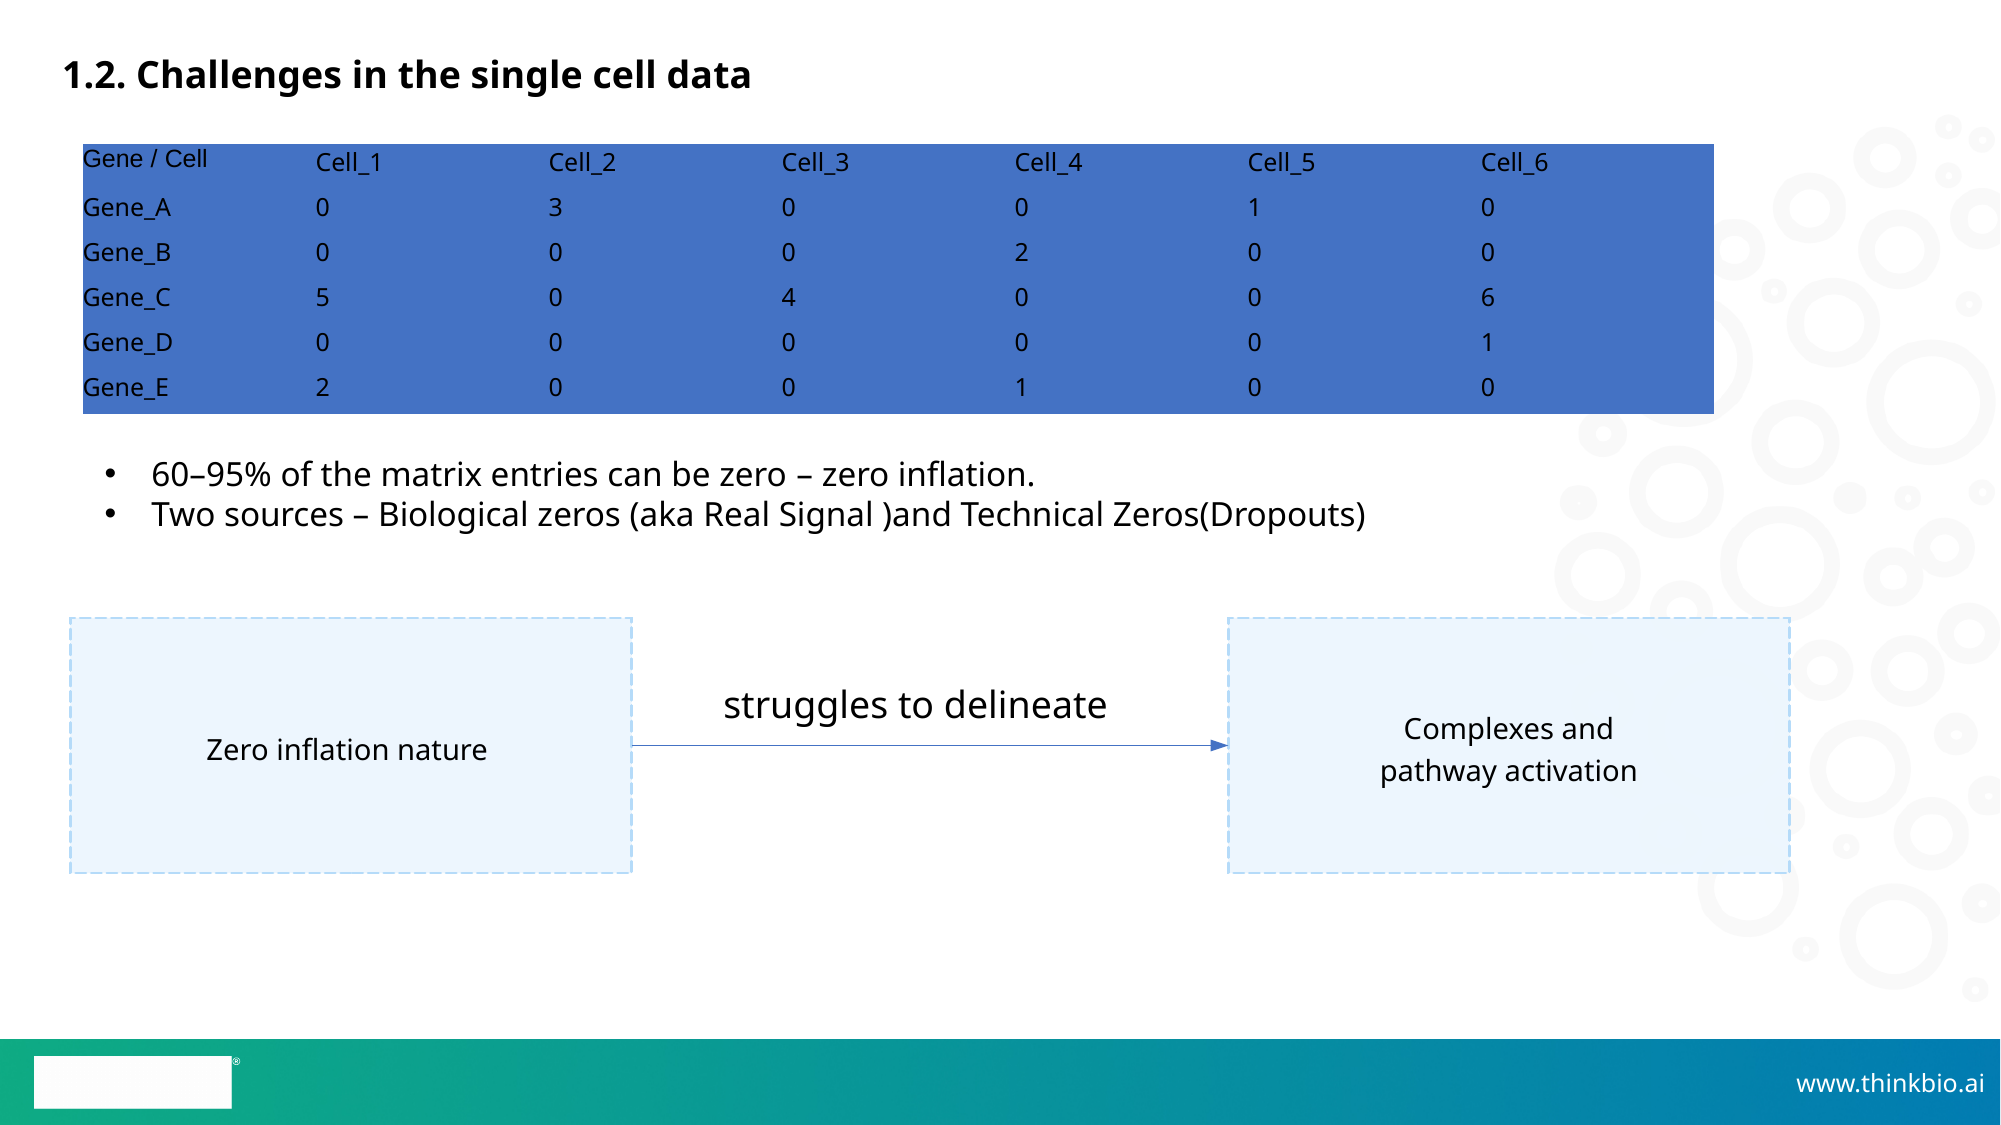

1.2. Challenges in the single cell data​
| Gene / Cell | Cell\_1 | Cell\_2 | Cell\_3 | Cell\_4 | Cell\_5 | Cell\_6 |
| --- | --- | --- | --- | --- | --- | --- |
| Gene\_A | 0 | 3 | 0 | 0 | 1 | 0 |
| Gene\_B | 0 | 0 | 0 | 2 | 0 | 0 |
| Gene\_C | 5 | 0 | 4 | 0 | 0 | 6 |
| Gene\_D | 0 | 0 | 0 | 0 | 0 | 1 |
| Gene\_E | 2 | 0 | 0 | 1 | 0 | 0 |
60–95% of the matrix entries can be zero – zero inflation.
Two sources – Biological zeros (aka Real Signal )and Technical Zeros(Dropouts)
Zero inflation nature
Complexes and
 pathway activation
 struggles to delineate